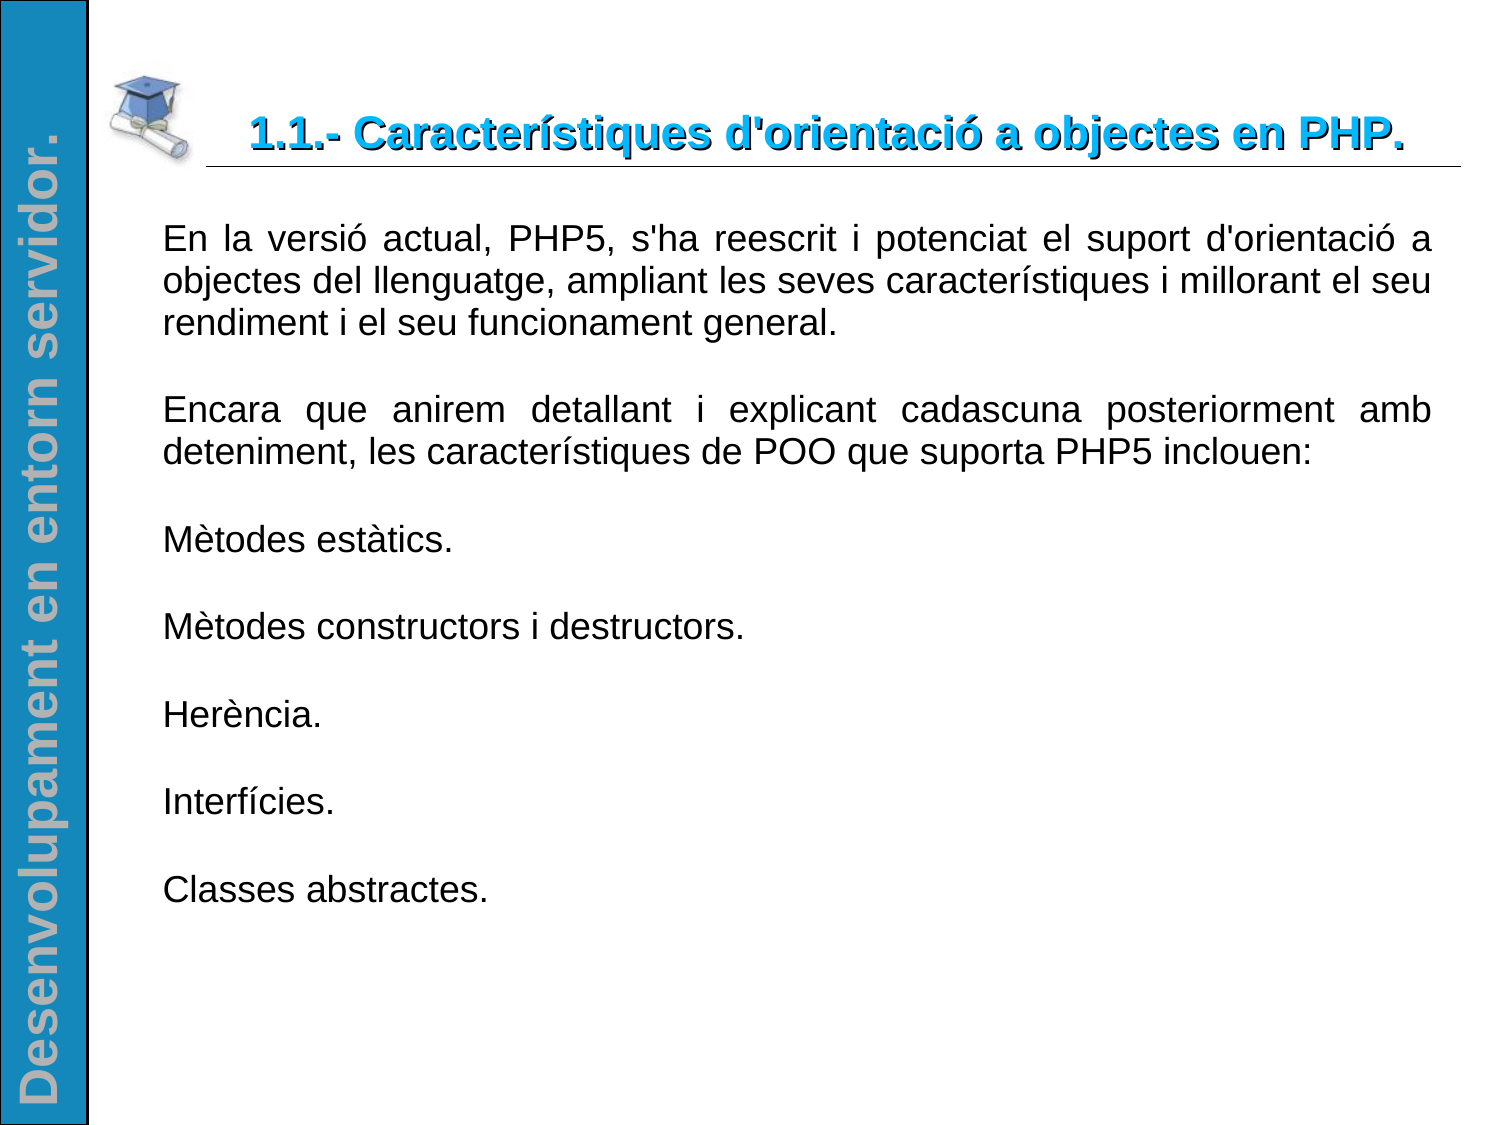

# 1.1.- Característiques d'orientació a objectes en PHP.
En la versió actual, PHP5, s'ha reescrit i potenciat el suport d'orientació a objectes del llenguatge, ampliant les seves característiques i millorant el seu rendiment i el seu funcionament general.
Encara que anirem detallant i explicant cadascuna posteriorment amb deteniment, les característiques de POO que suporta PHP5 inclouen:
Mètodes estàtics.
Mètodes constructors i destructors.
Herència.
Interfícies.
Classes abstractes.